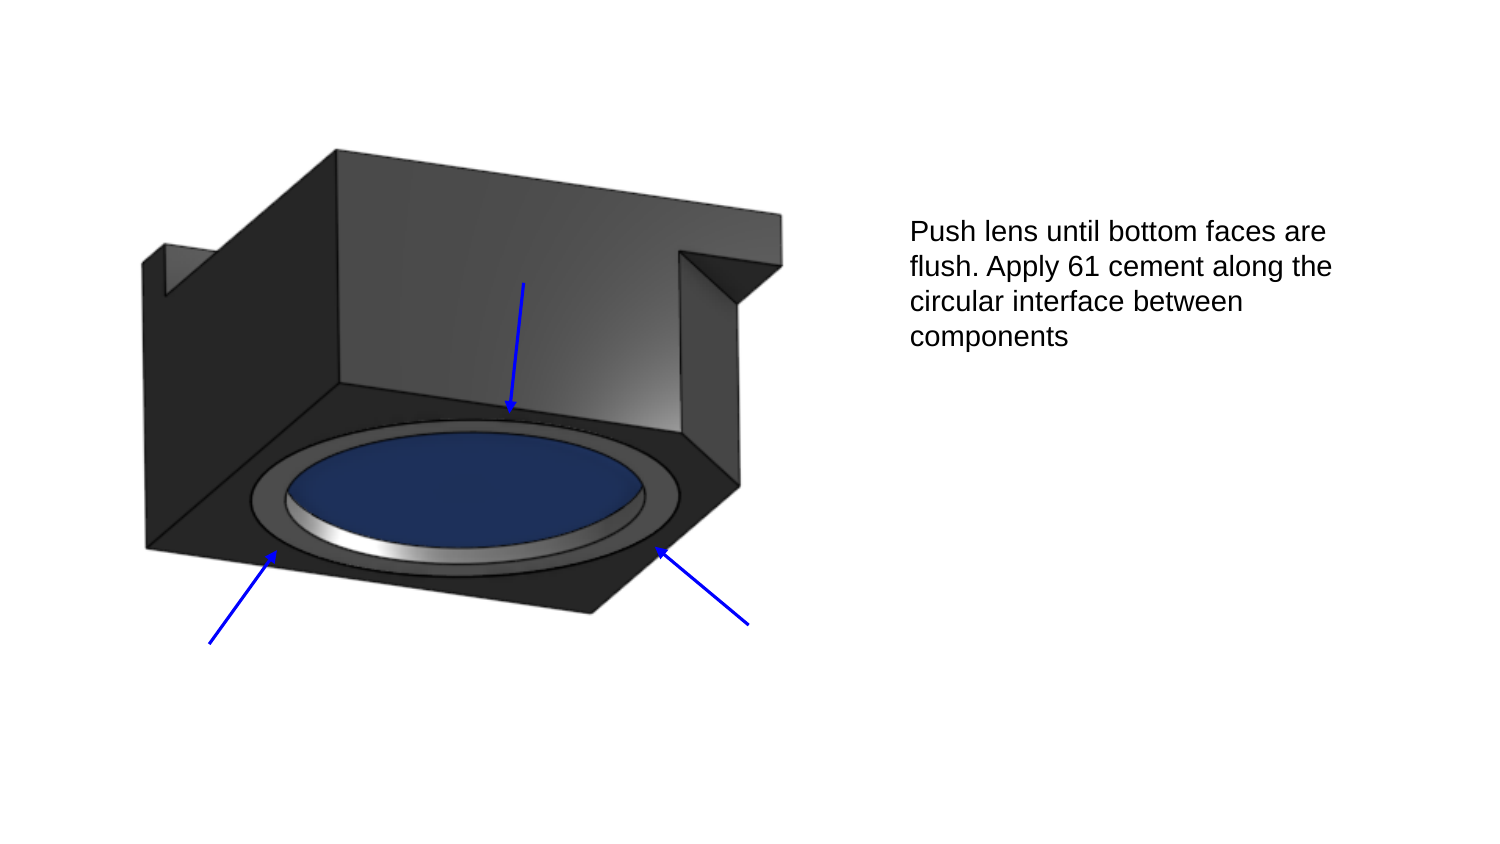

Push lens until bottom faces are flush. Apply 61 cement along the circular interface between components